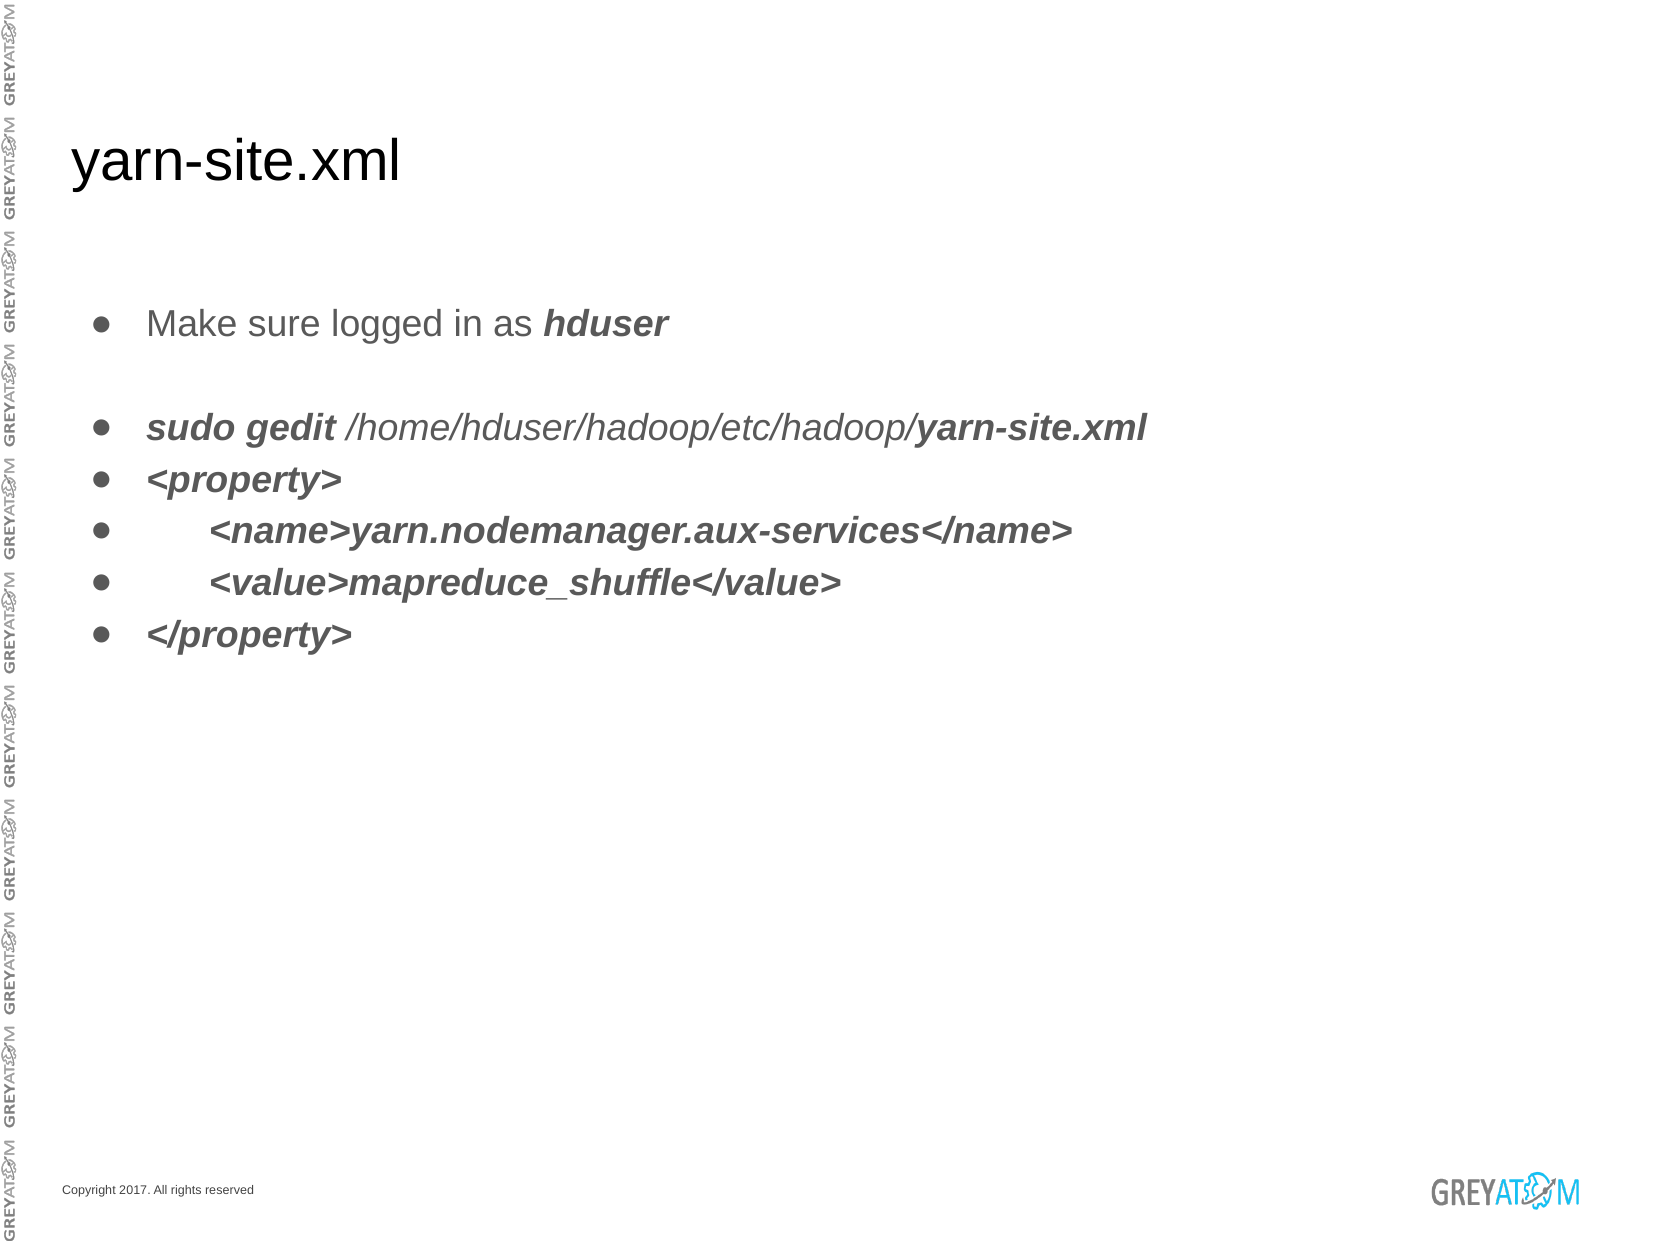

yarn-site.xml
Make sure logged in as hduser
sudo gedit /home/hduser/hadoop/etc/hadoop/yarn-site.xml
<property>
 <name>yarn.nodemanager.aux-services</name>
 <value>mapreduce_shuffle</value>
</property>